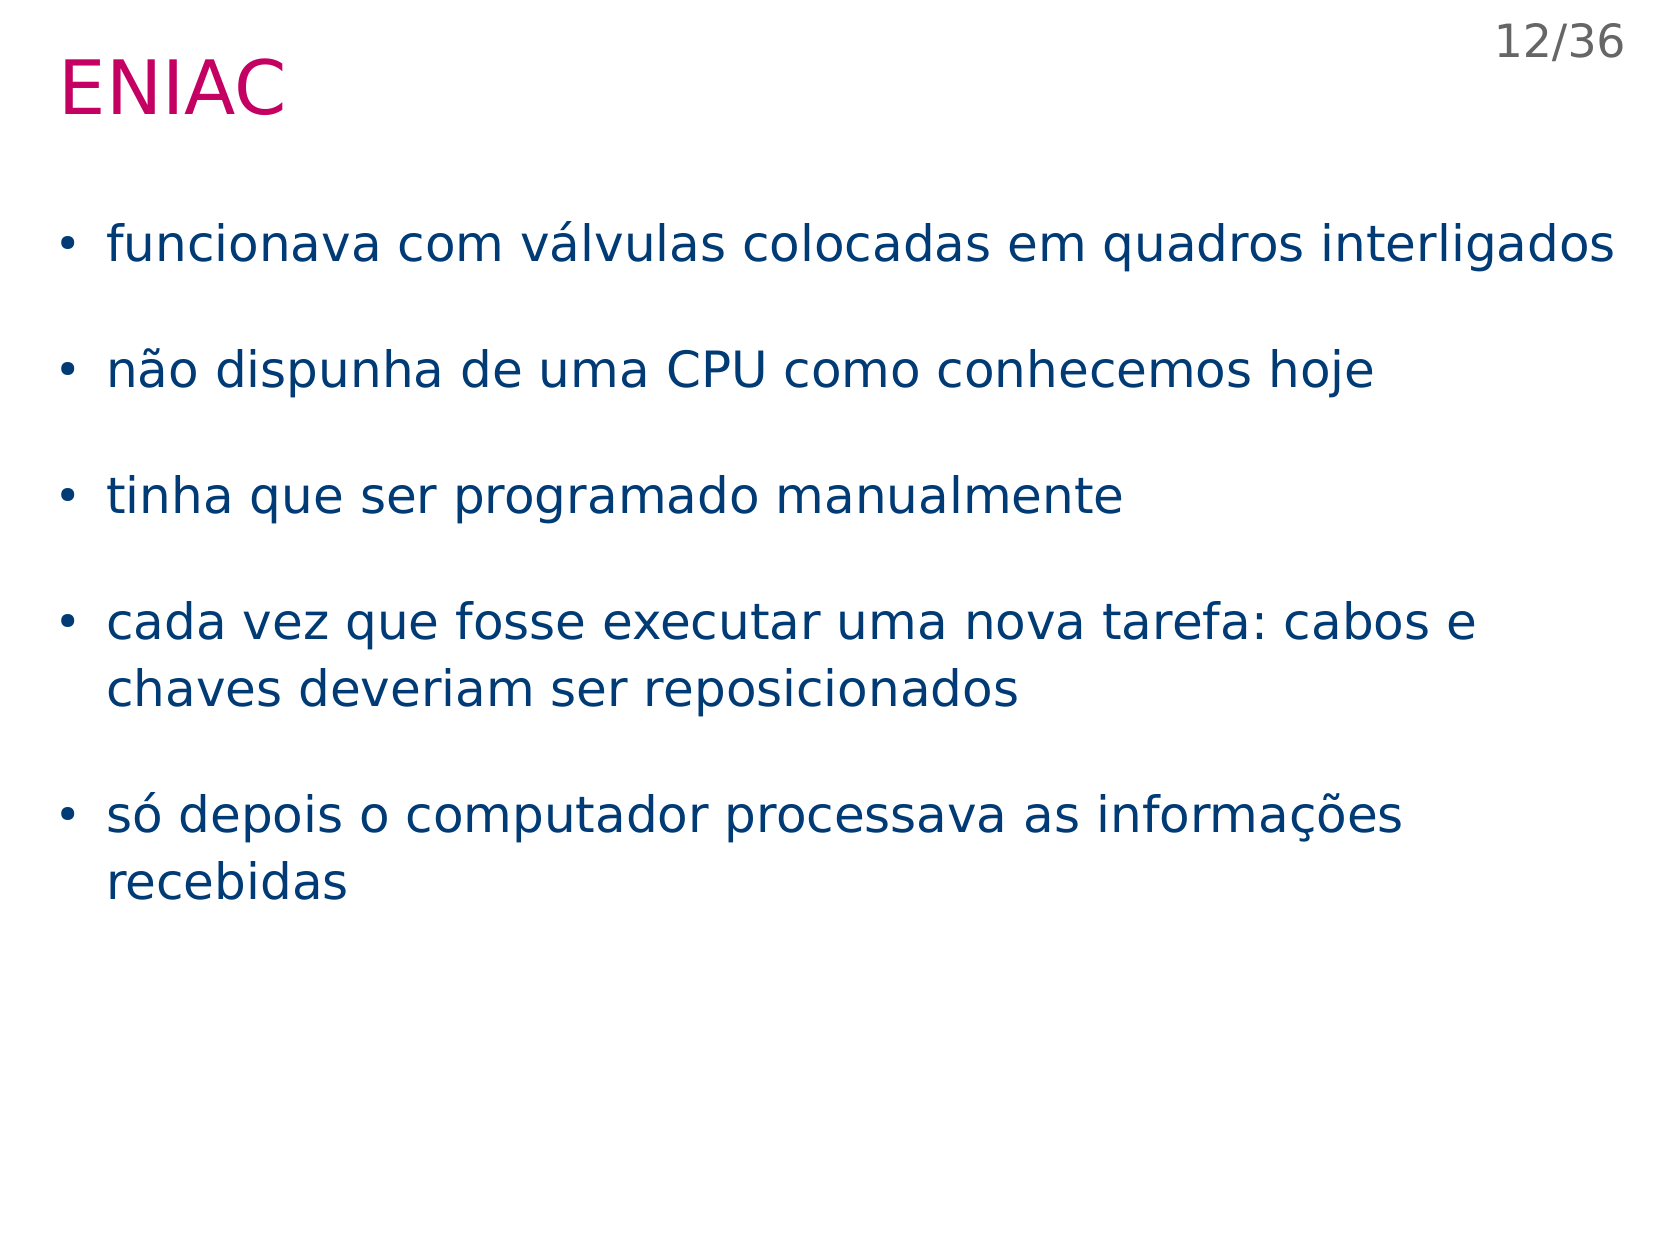

12
# ENIAC
funcionava com válvulas colocadas em quadros interligados
não dispunha de uma CPU como conhecemos hoje
tinha que ser programado manualmente
cada vez que fosse executar uma nova tarefa: cabos e chaves deveriam ser reposicionados
só depois o computador processava as informações recebidas